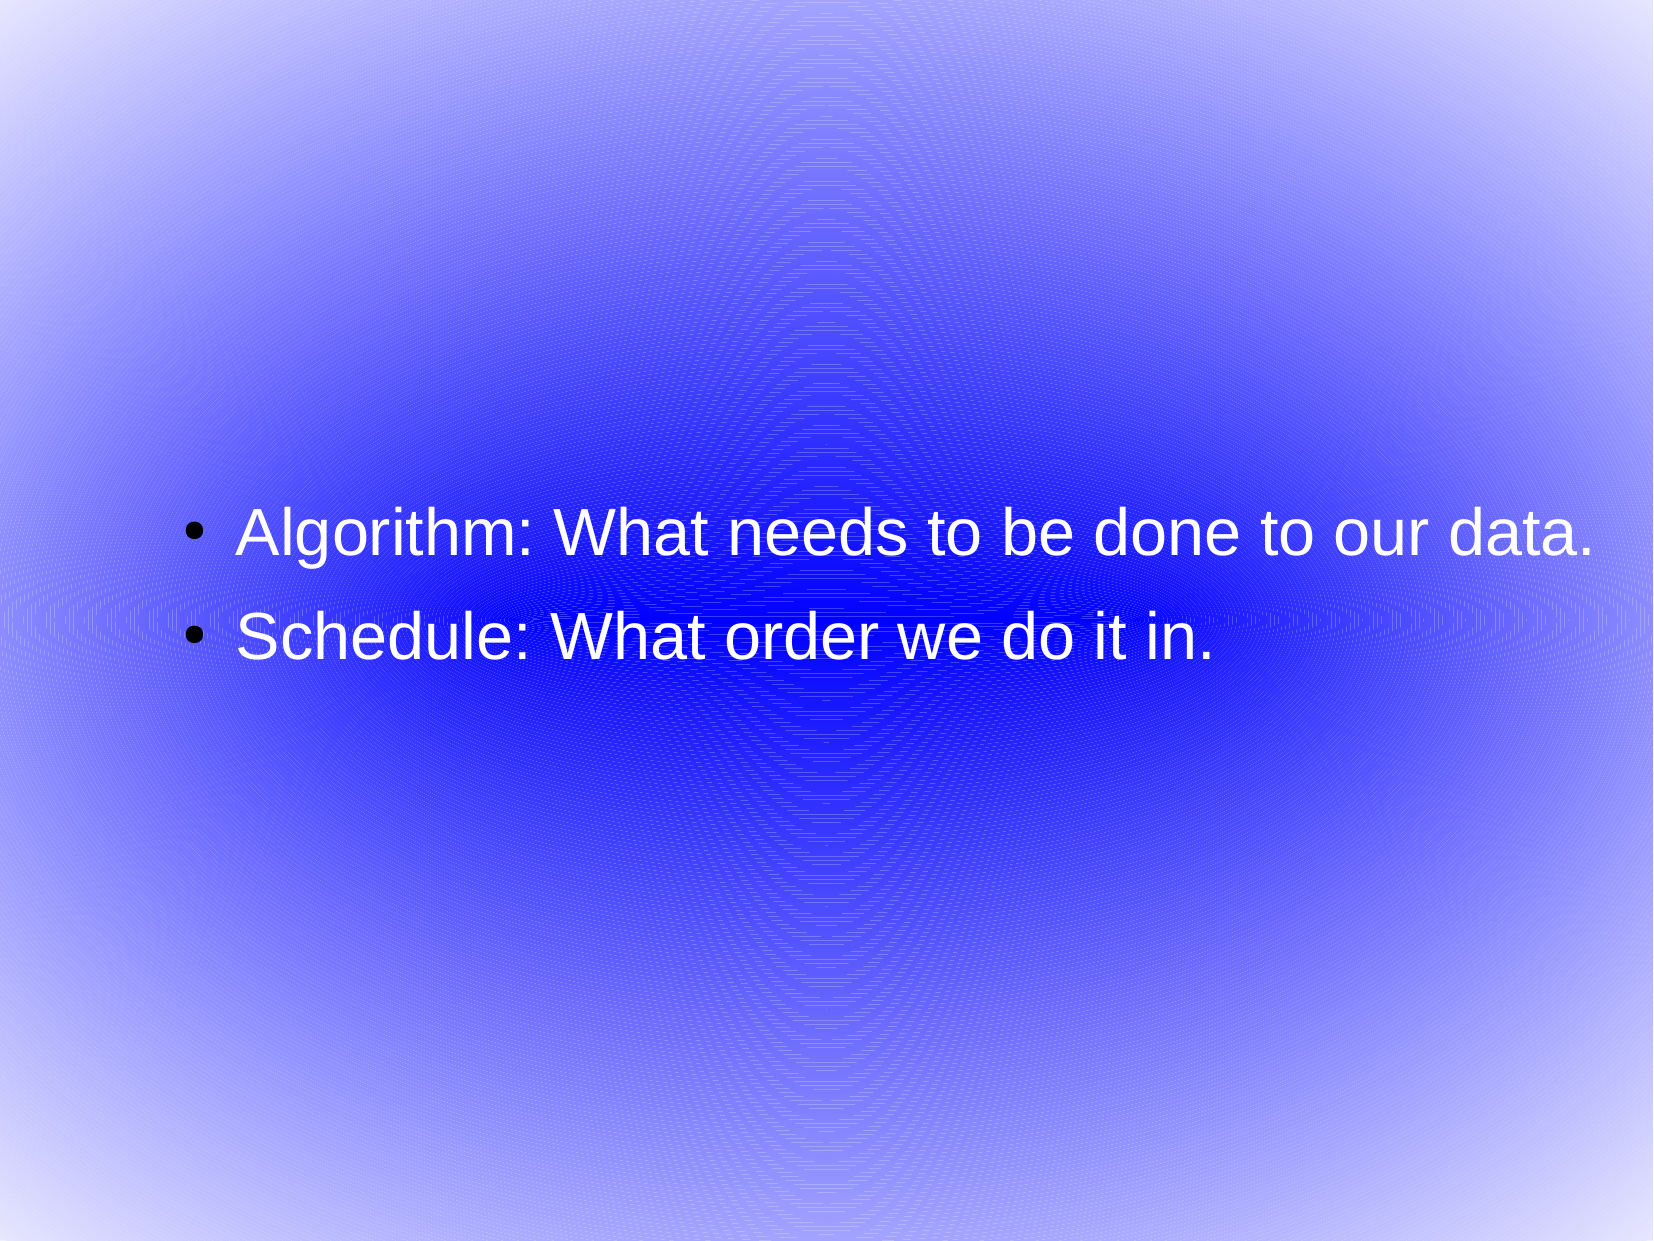

# Algorithm: What needs to be done to our data.
Schedule: What order we do it in.